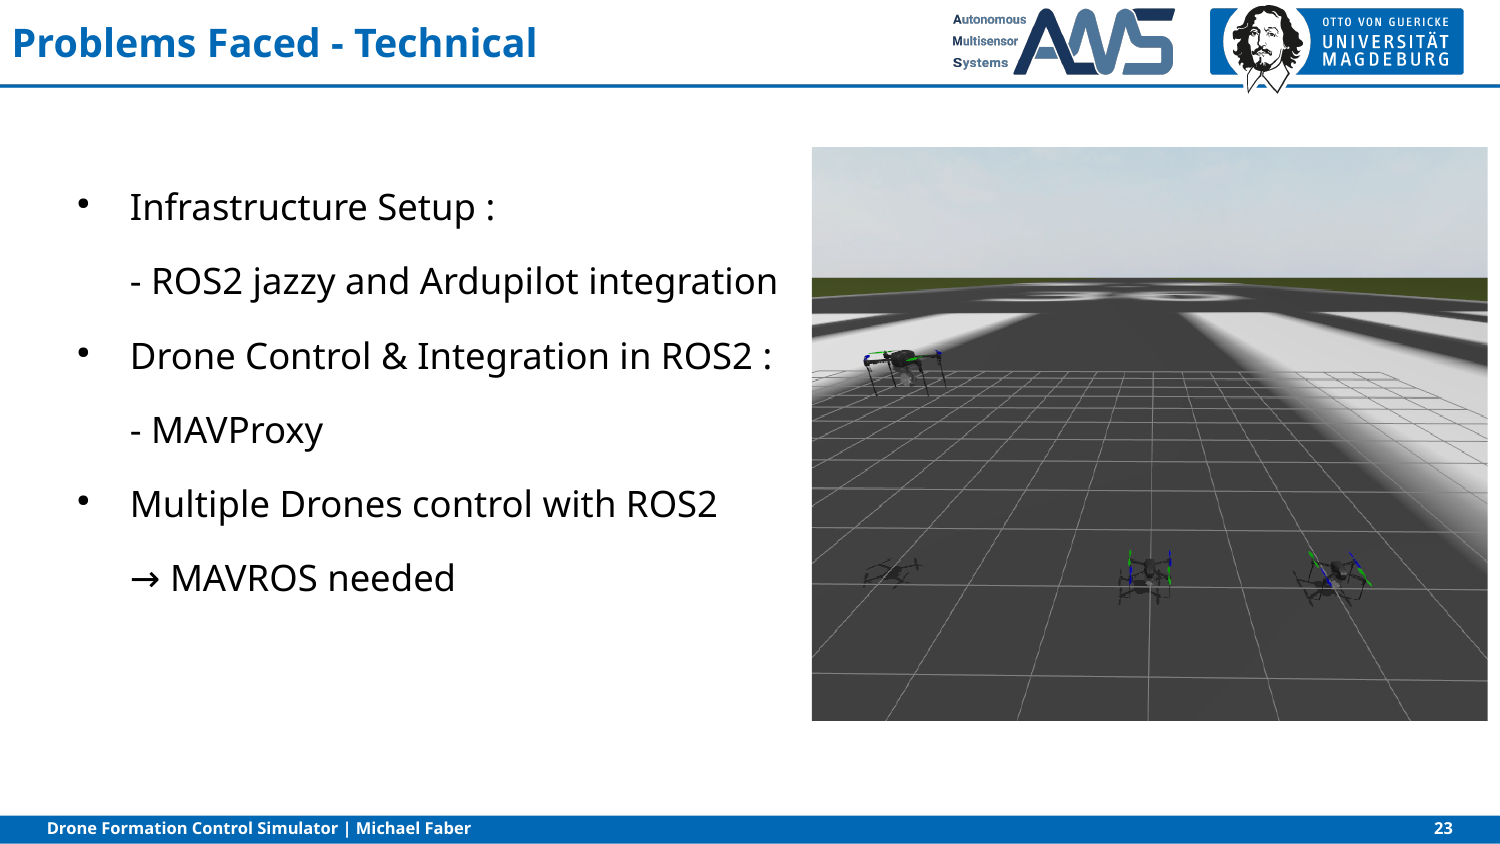

# Problems Faced - Technical
Infrastructure Setup :
- ROS2 jazzy and Ardupilot integration
Drone Control & Integration in ROS2 :
- MAVProxy
Multiple Drones control with ROS2
→ MAVROS needed
Drone Formation Control Simulator | Michael Faber
23